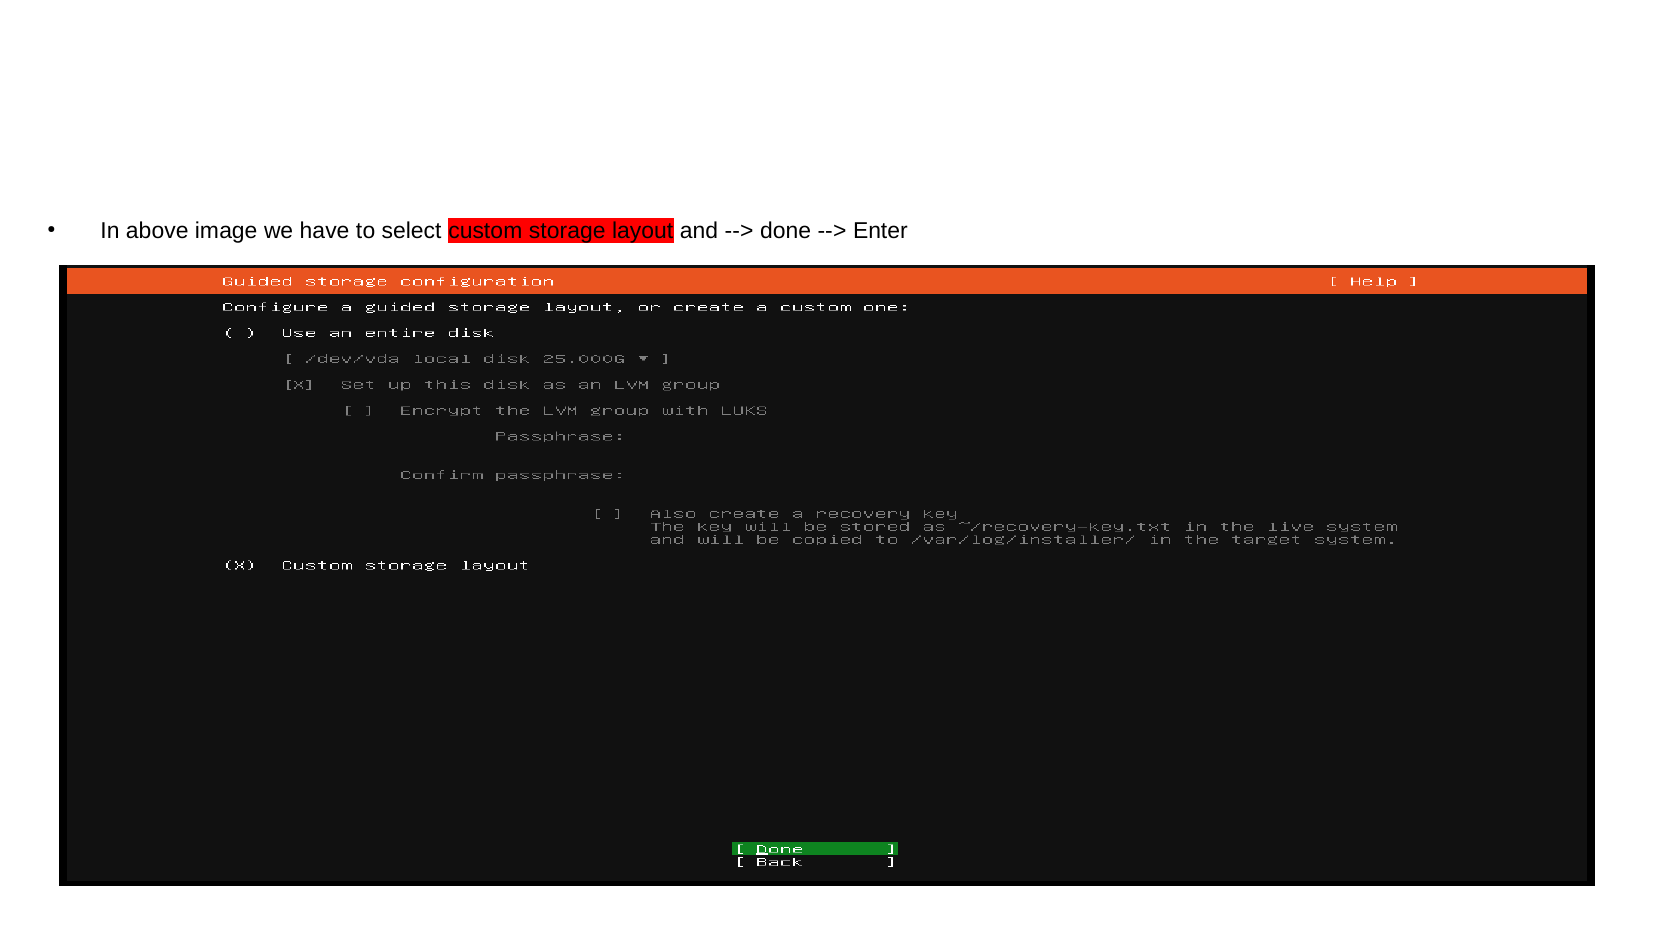

#
In above image we have to select custom storage layout and --> done --> Enter